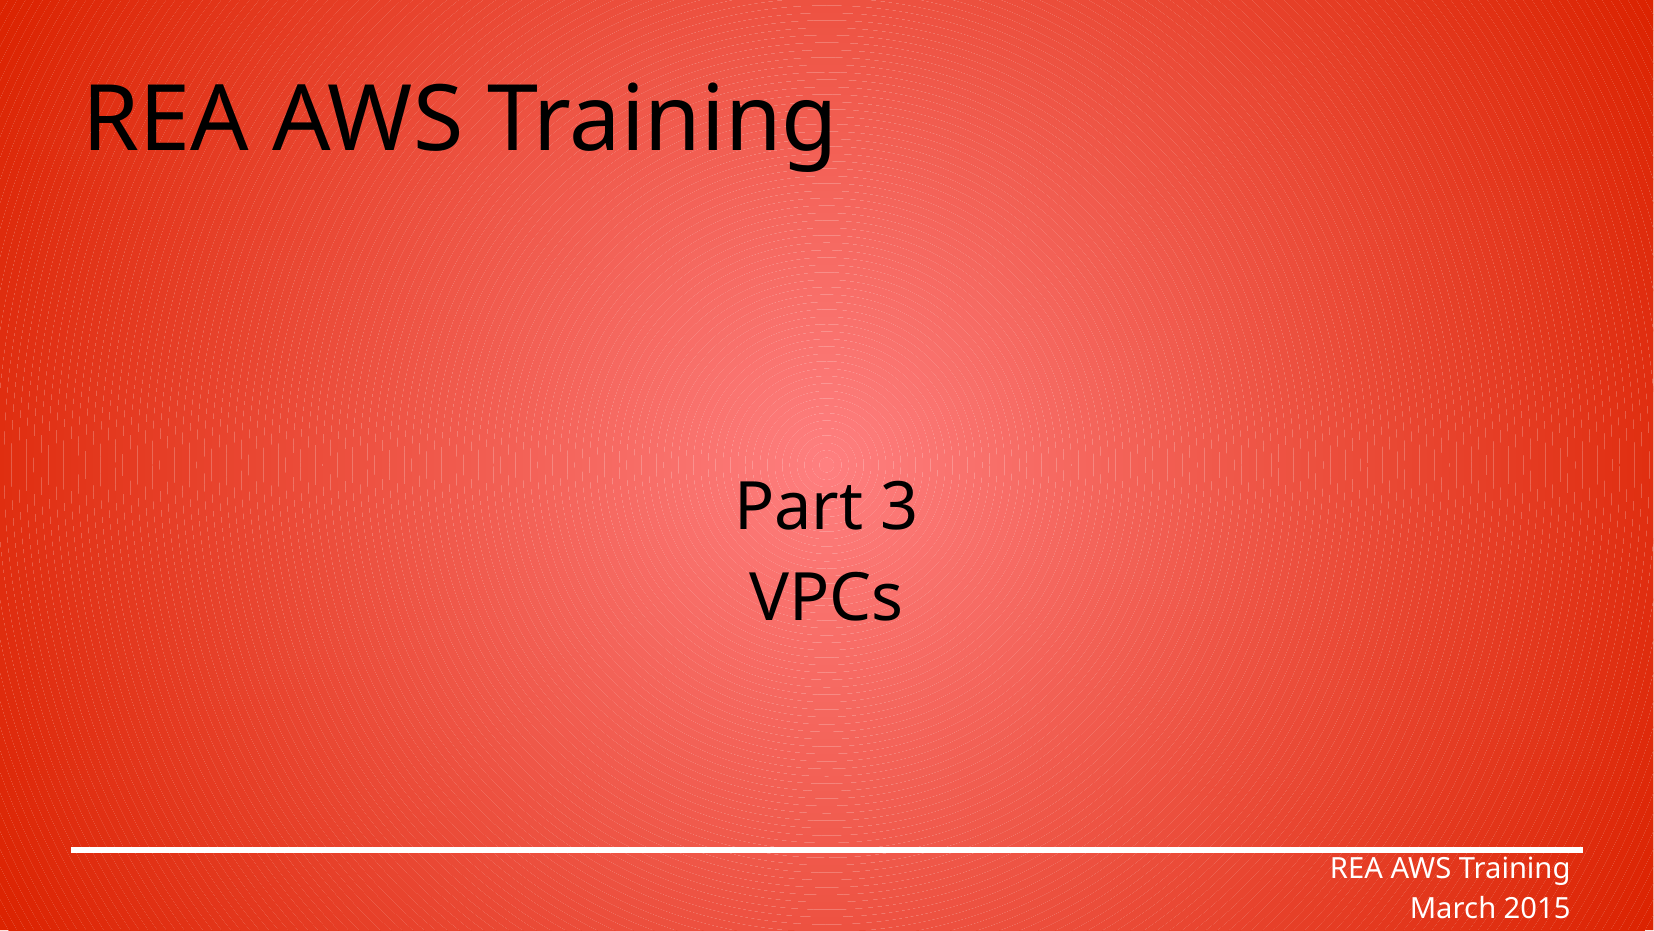

# REA AWS Training
Part 3
VPCs